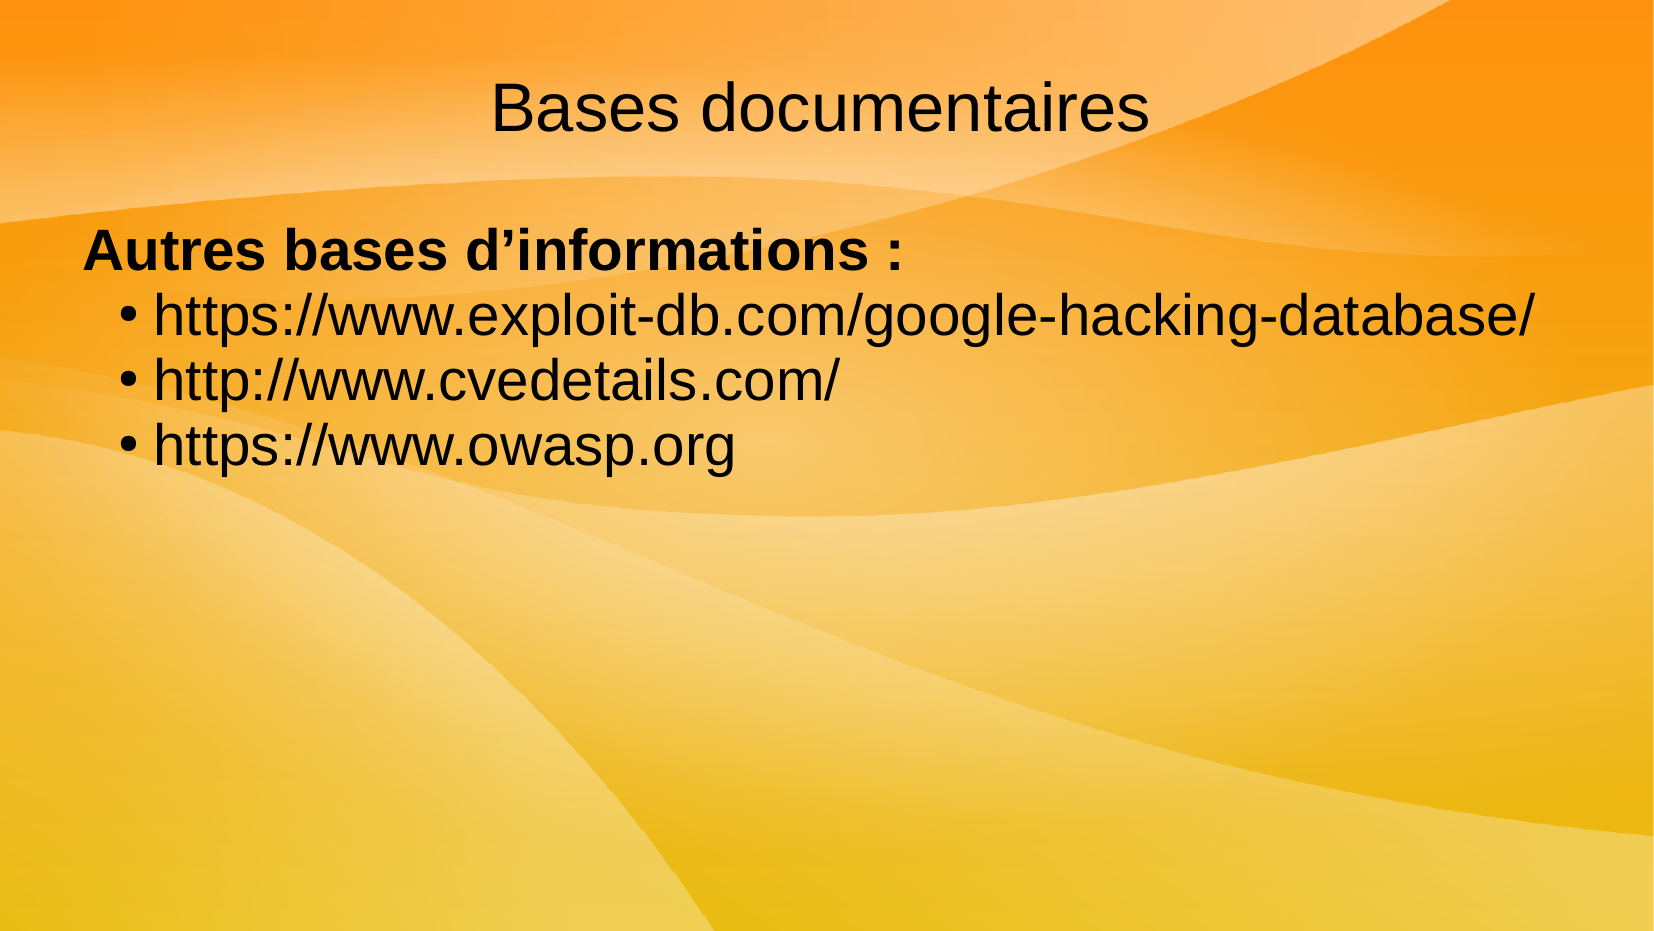

# Bases documentaires
Autres bases d’informations :
https://www.exploit-db.com/google-hacking-database/
http://www.cvedetails.com/
https://www.owasp.org